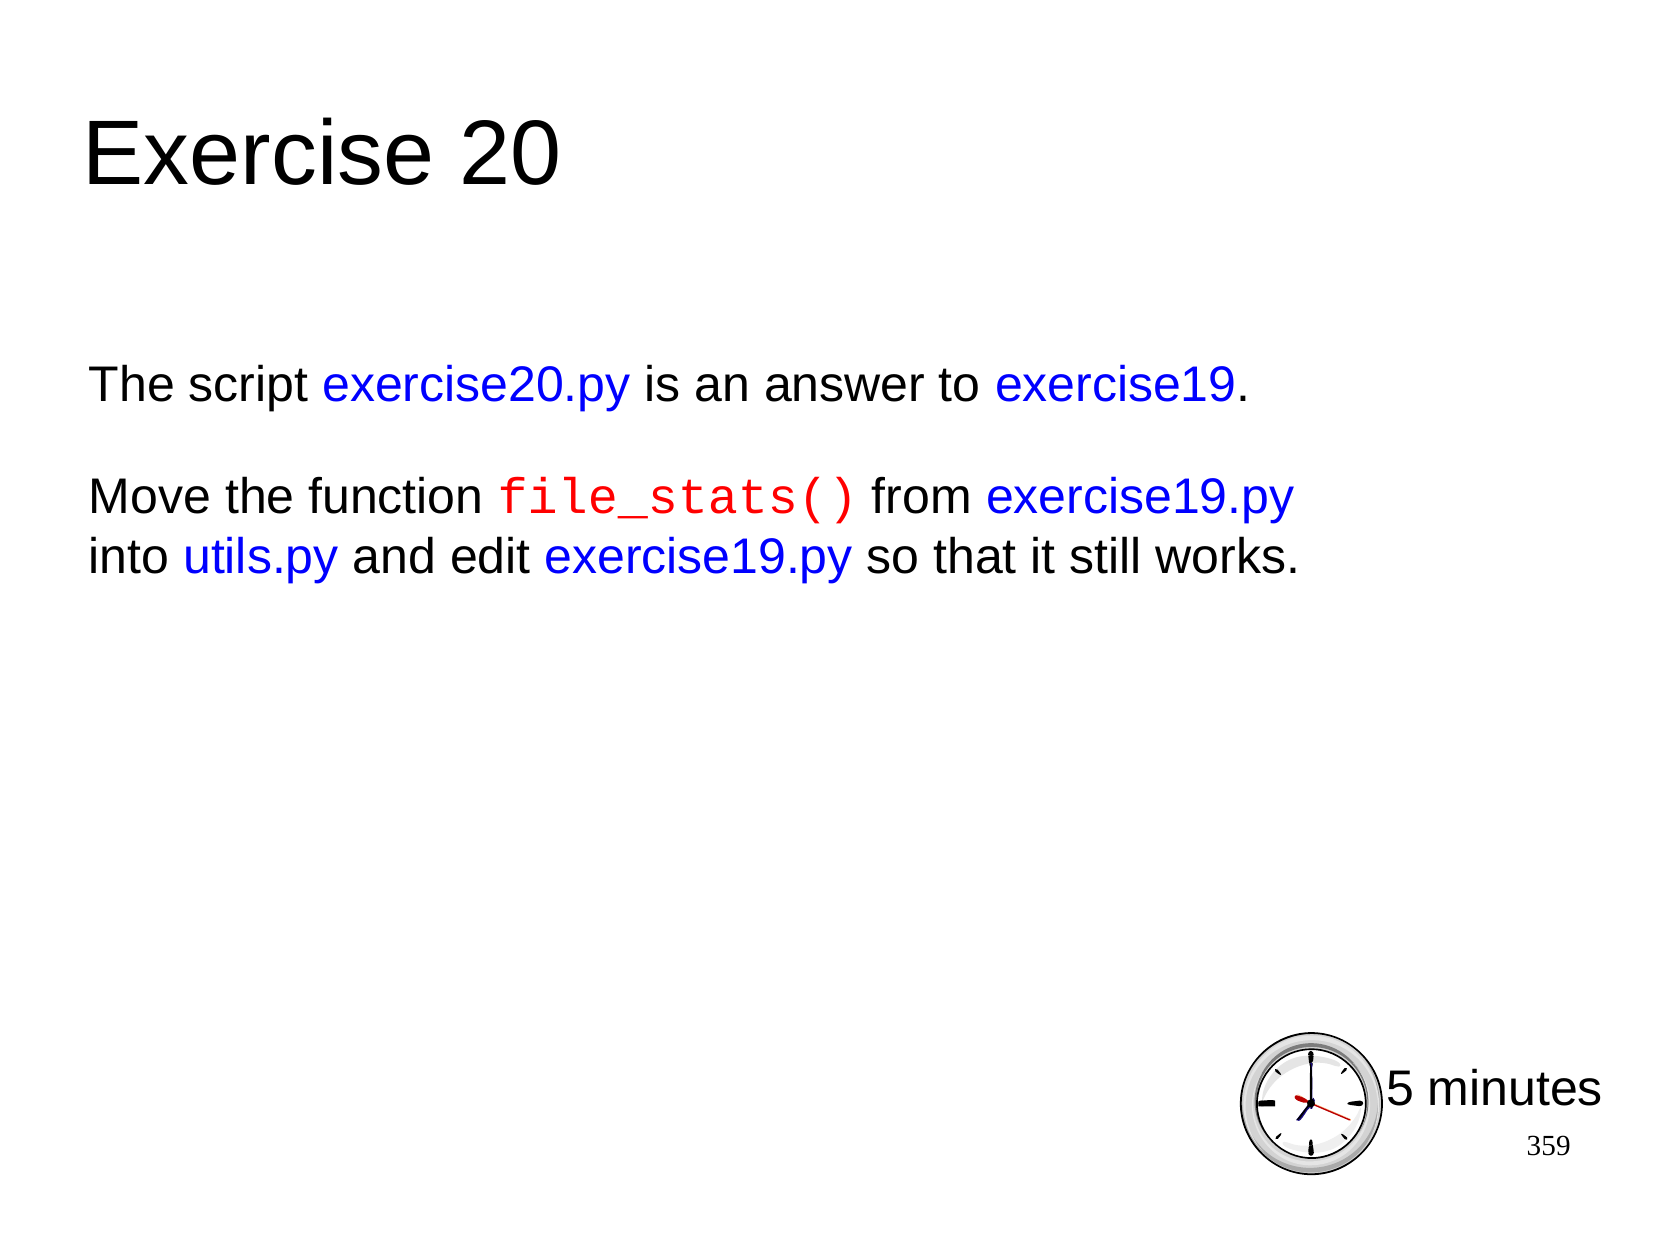

# Exercise 20
The script exercise20.py is an answer to exercise19.
Move the function file_stats() from exercise19.py
into utils.py and edit exercise19.py so that it still works.
5 minutes
359